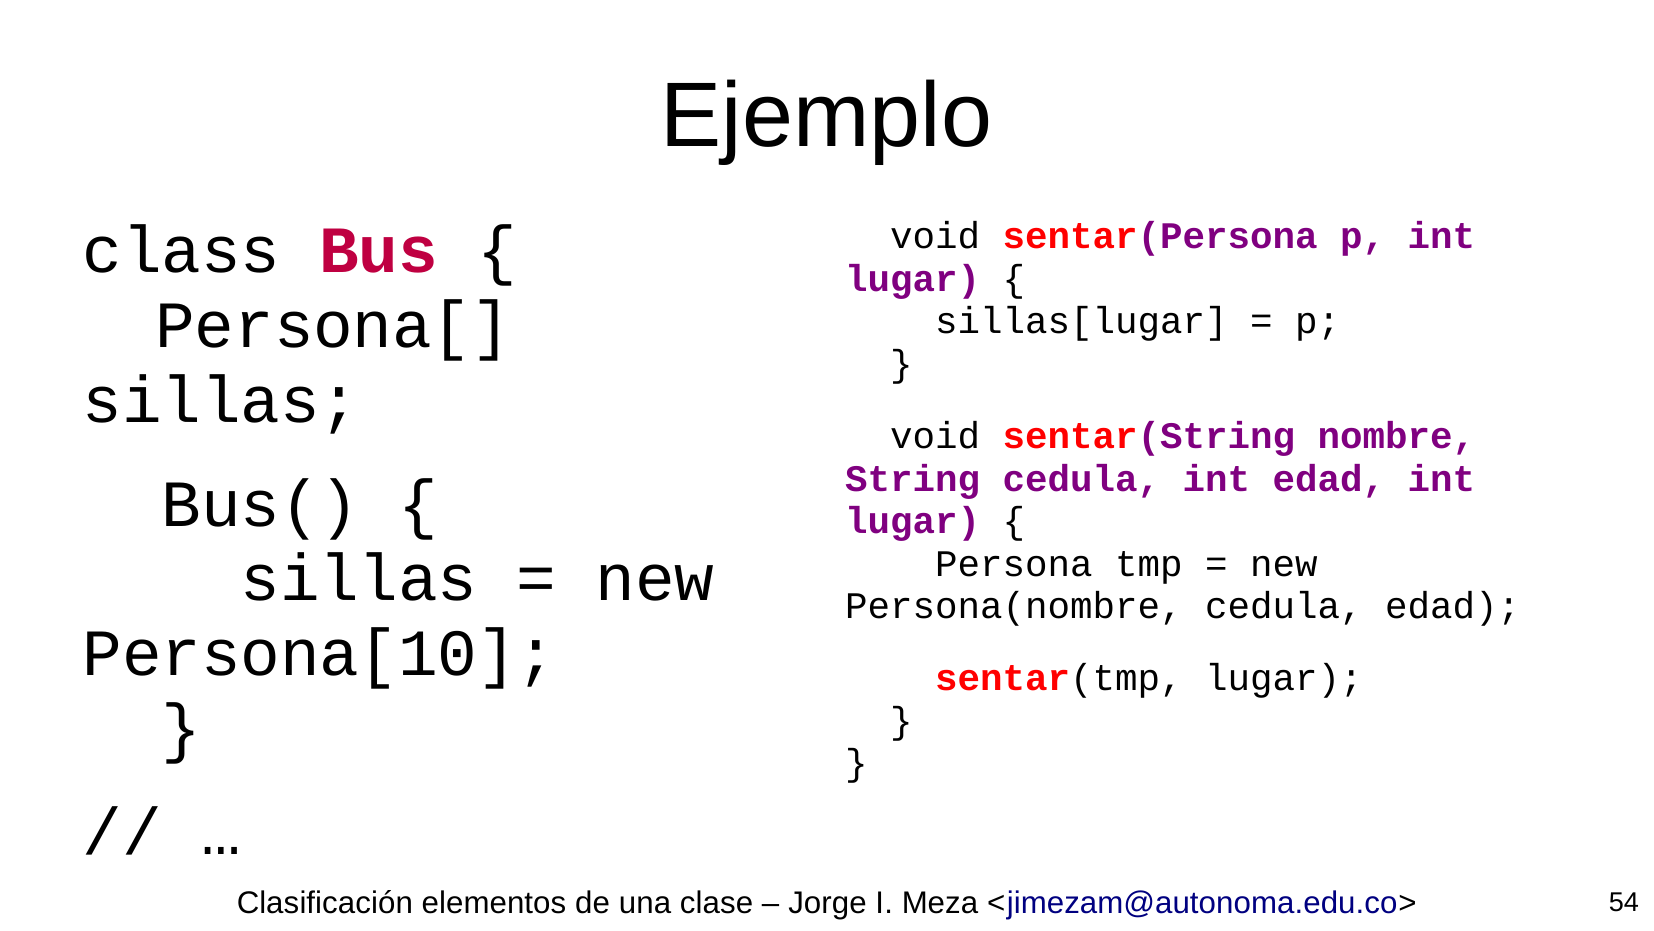

# Ejemplo
class Bus {
	Persona[] sillas;
 Bus() {
 sillas = new Persona[10];
 }
// …
 void sentar(Persona p, int lugar) {
 sillas[lugar] = p;
 }
 void sentar(String nombre, String cedula, int edad, int lugar) {
 Persona tmp = new Persona(nombre, cedula, edad);
 sentar(tmp, lugar);
 }
}